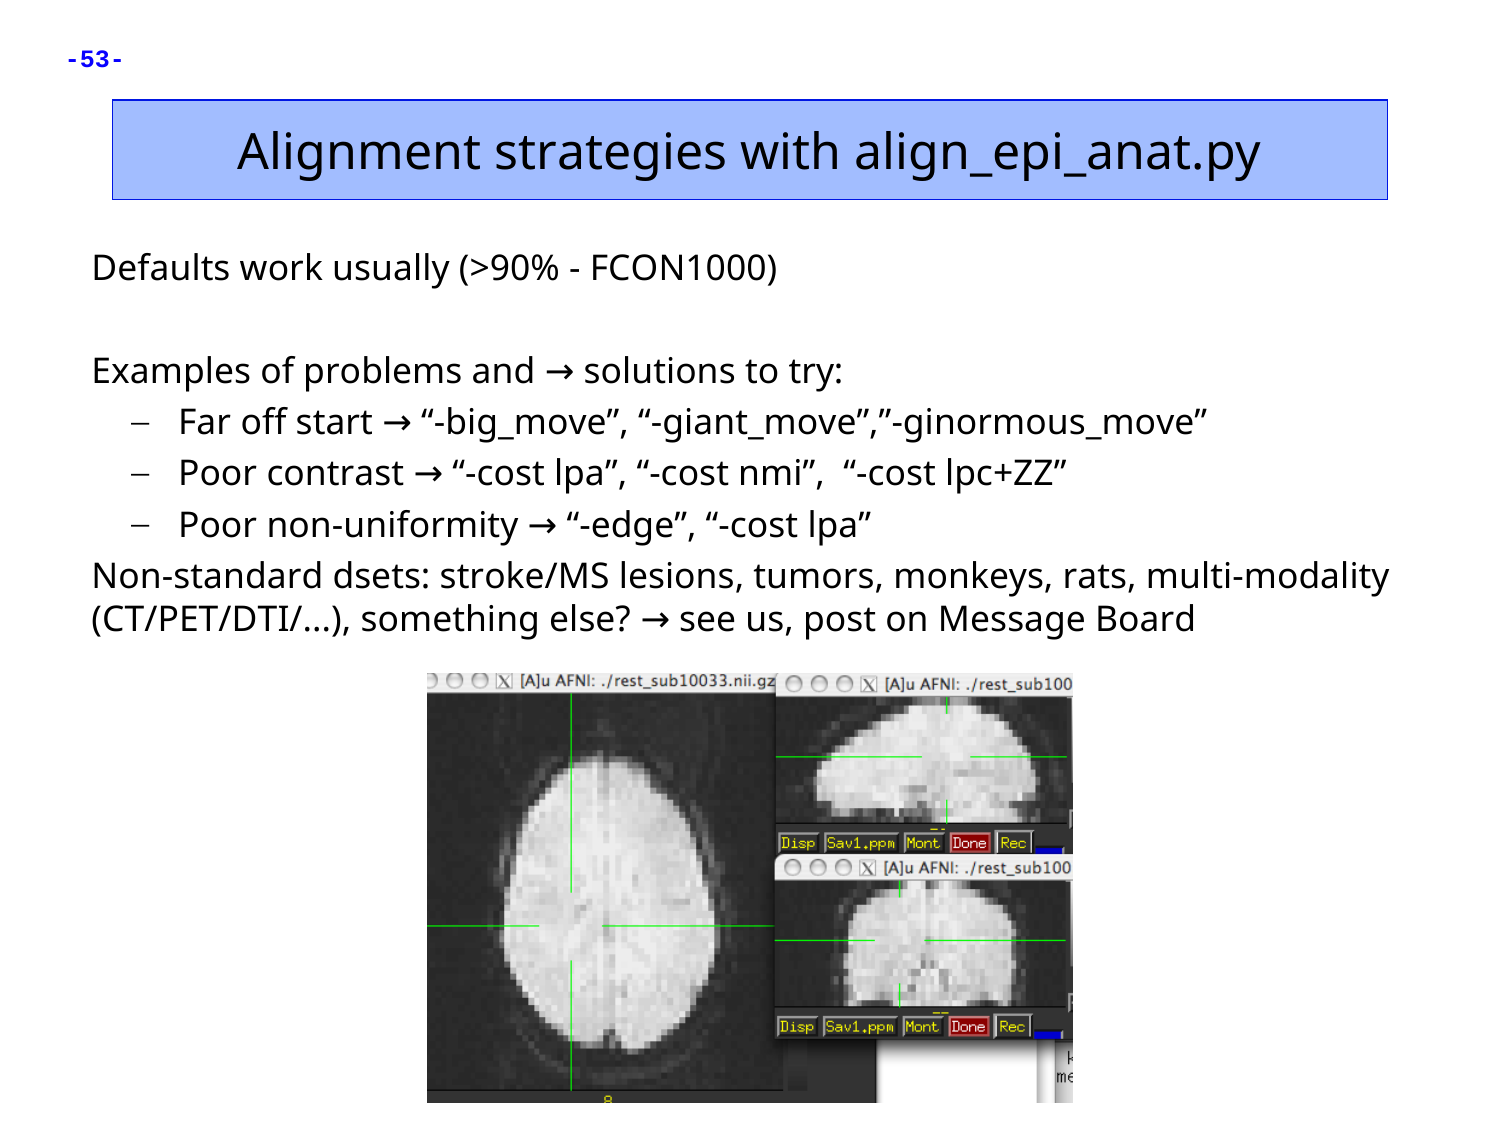

Alignment strategies with align_epi_anat.py
Defaults work usually (>90% - FCON1000)
Examples of problems and → solutions to try:
Far off start → “-big_move”, “-giant_move”,”-ginormous_move”
Poor contrast → “-cost lpa”, “-cost nmi”, “-cost lpc+ZZ”
Poor non-uniformity → “-edge”, “-cost lpa”
Non-standard dsets: stroke/MS lesions, tumors, monkeys, rats, multi-modality (CT/PET/DTI/...), something else? → see us, post on Message Board